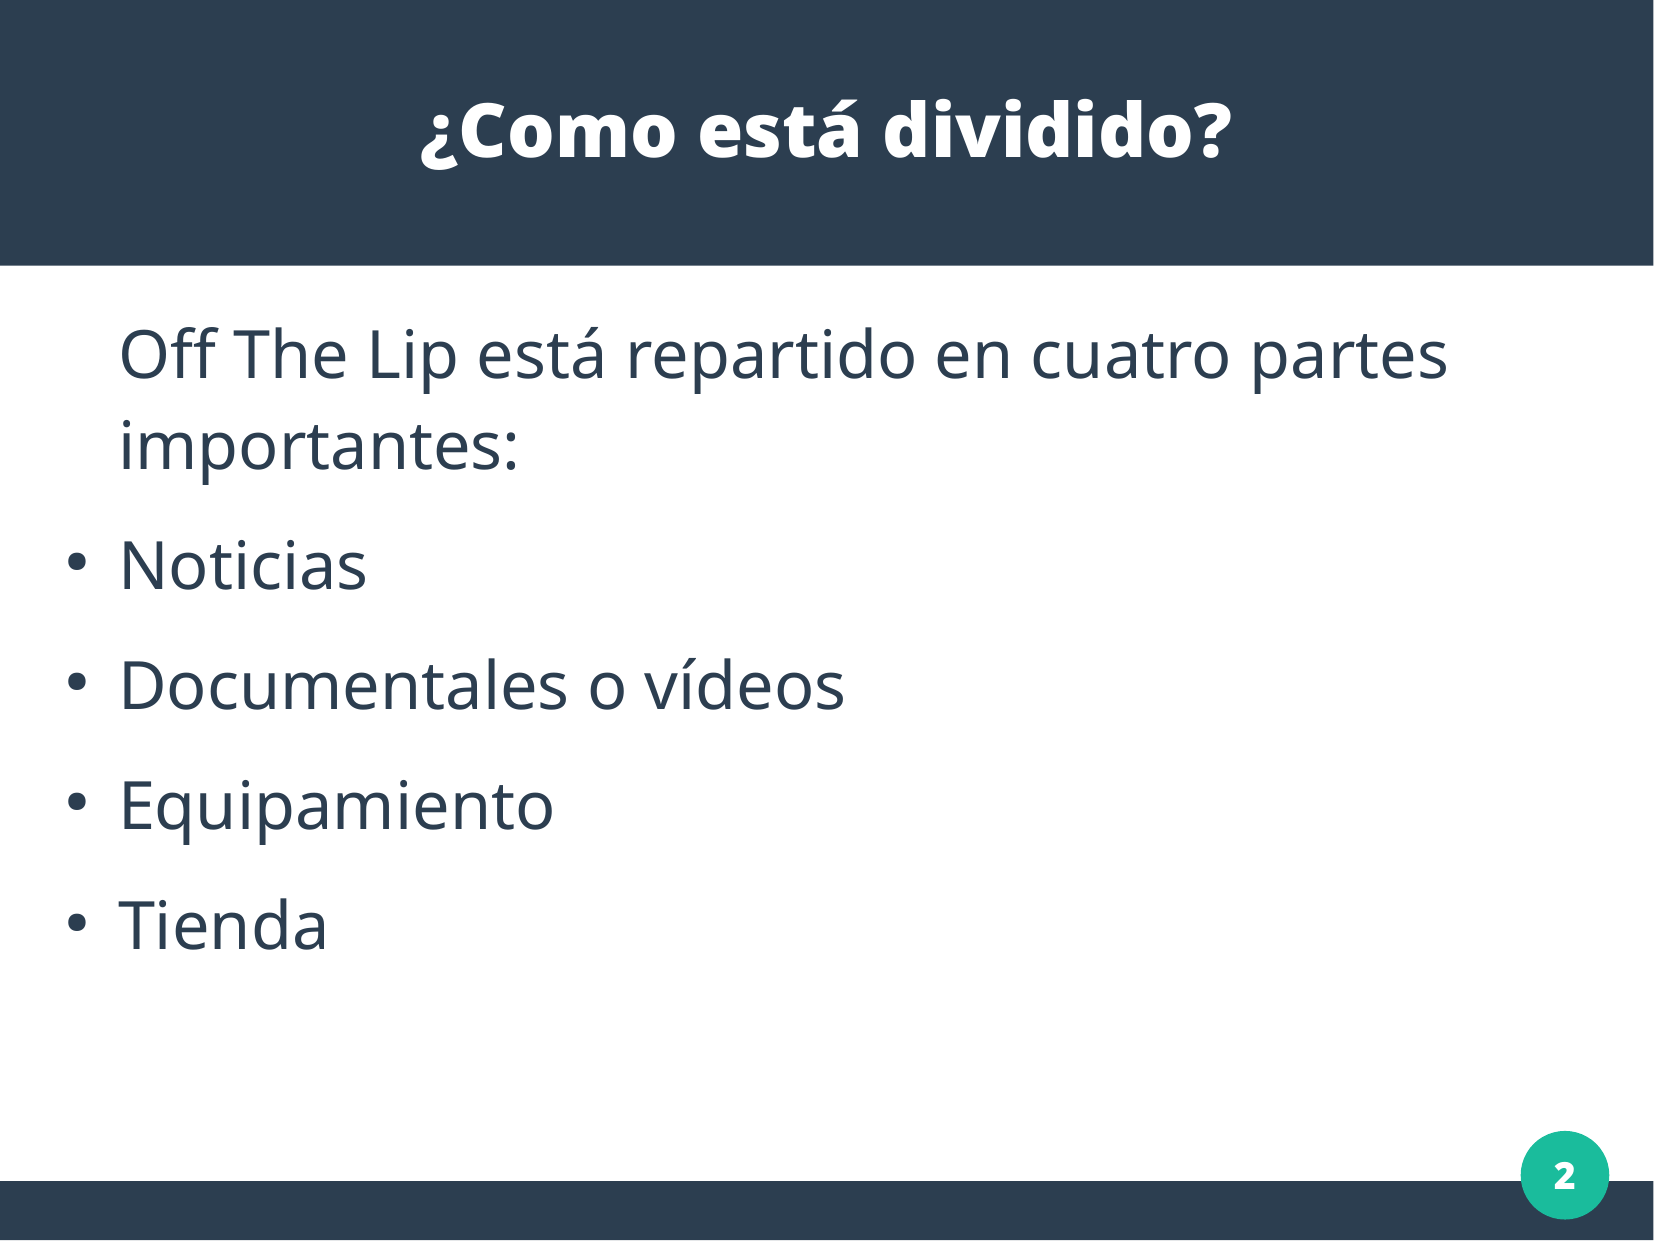

# ¿Como está dividido?
Off The Lip está repartido en cuatro partes importantes:
Noticias
Documentales o vídeos
Equipamiento
Tienda
2